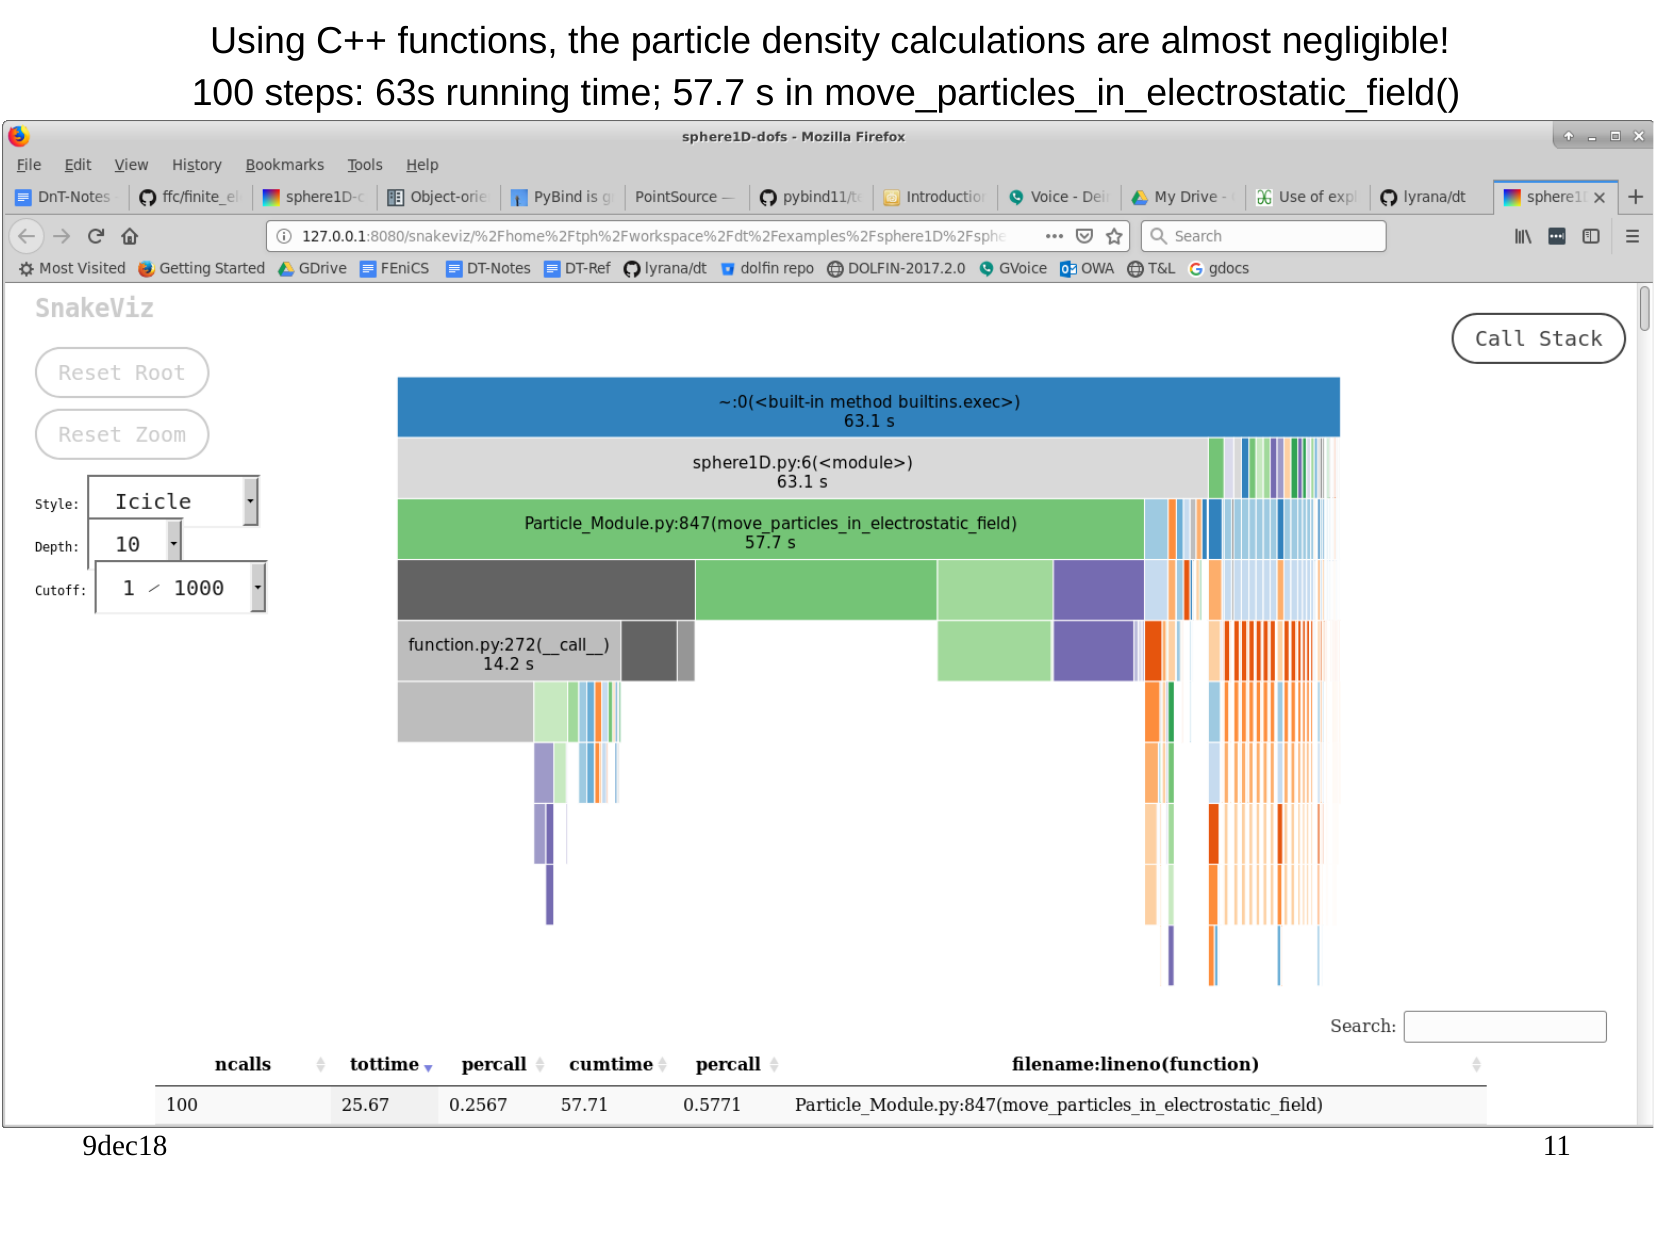

Using C++ functions, the particle density calculations are almost negligible!
100 steps: 63s running time; 57.7 s in move_particles_in_electrostatic_field()
9dec18
11